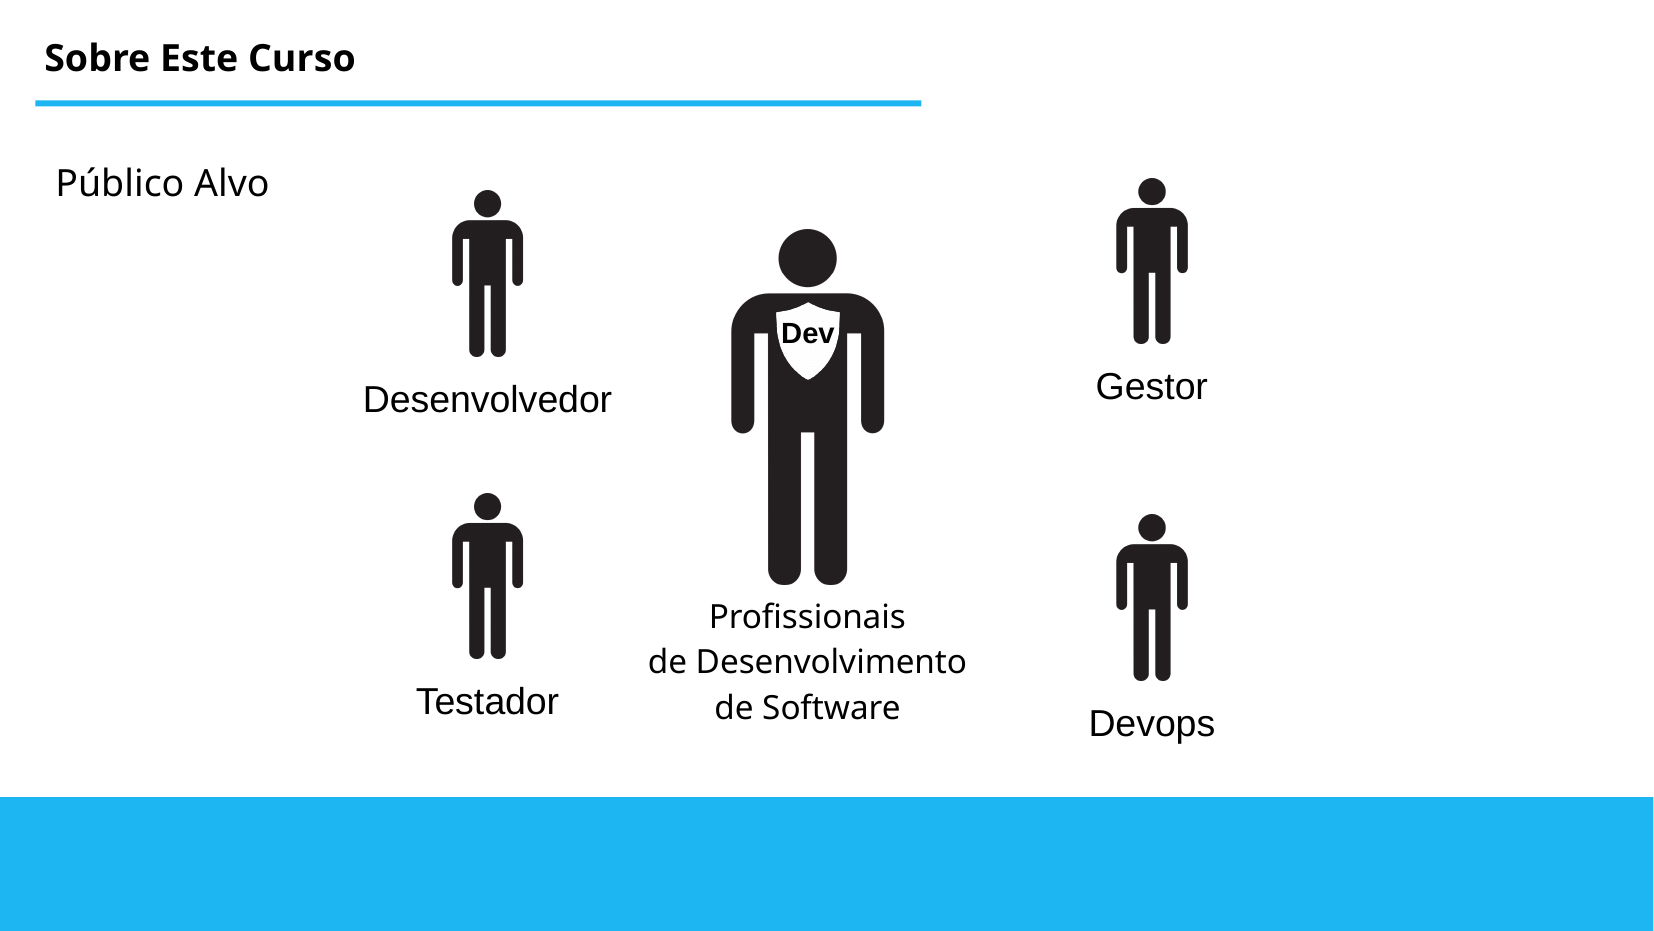

Sobre Este Curso
Público Alvo
Gestor
Desenvolvedor
Profissionais
de Desenvolvimento
de Software
Dev
Testador
Devops